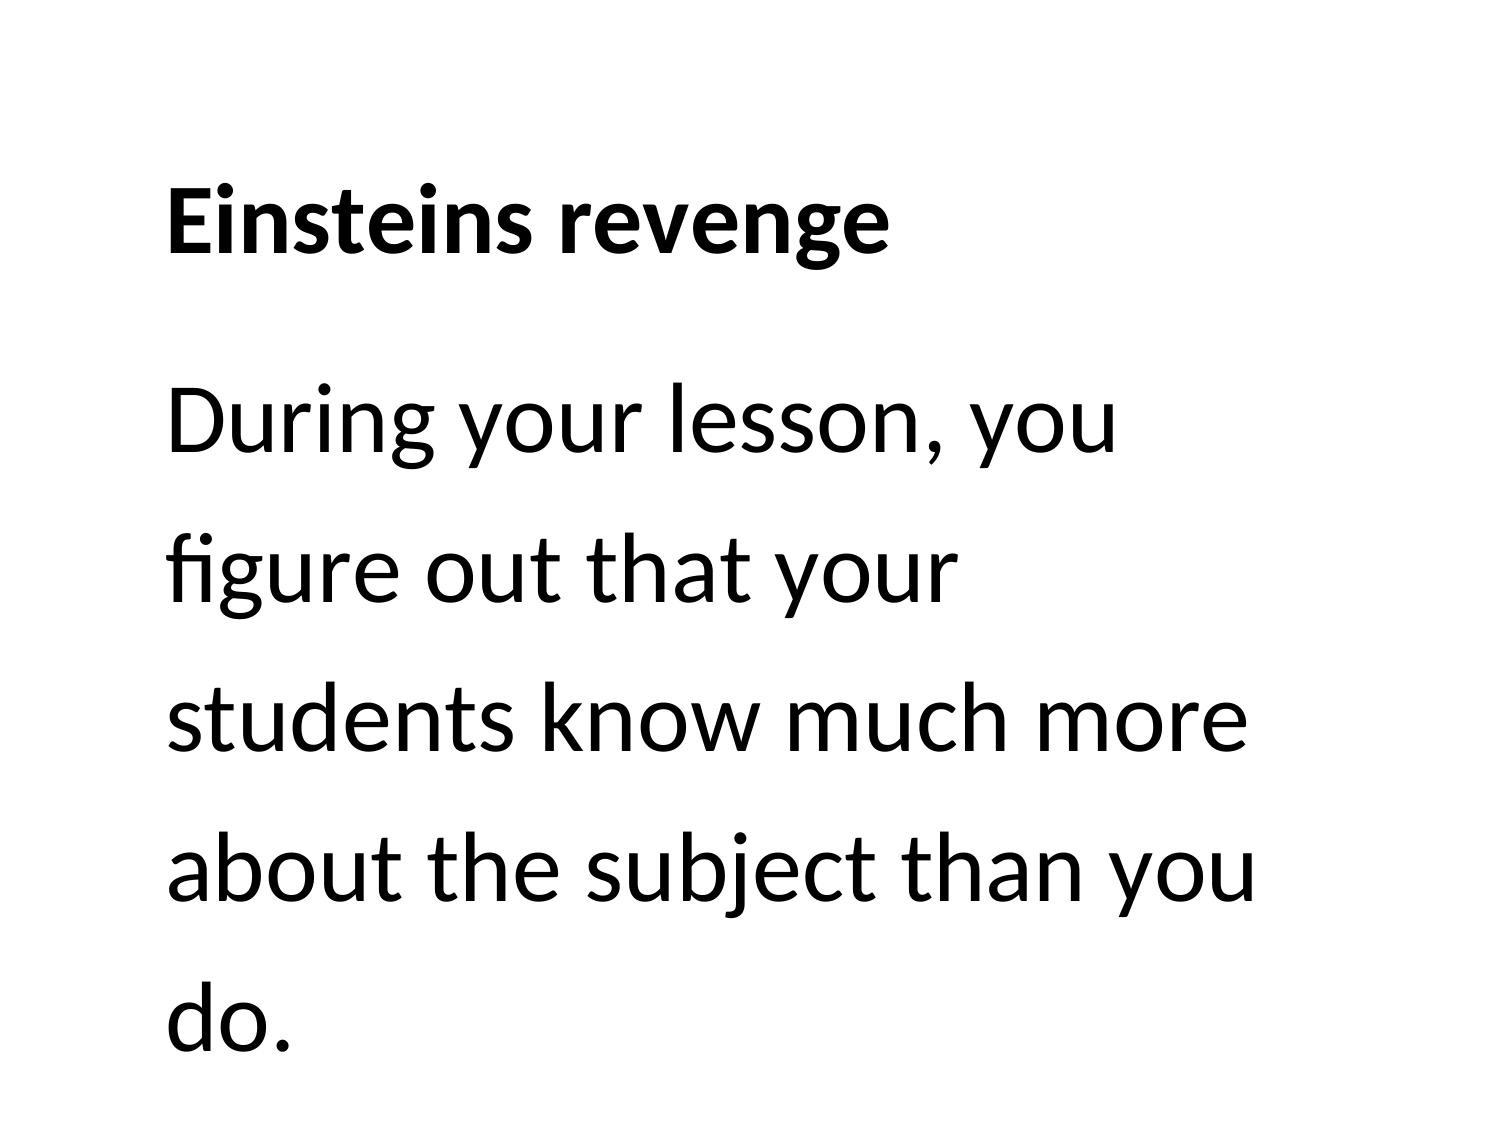

Einsteins revenge
During your lesson, you figure out that your students know much more about the subject than you do.